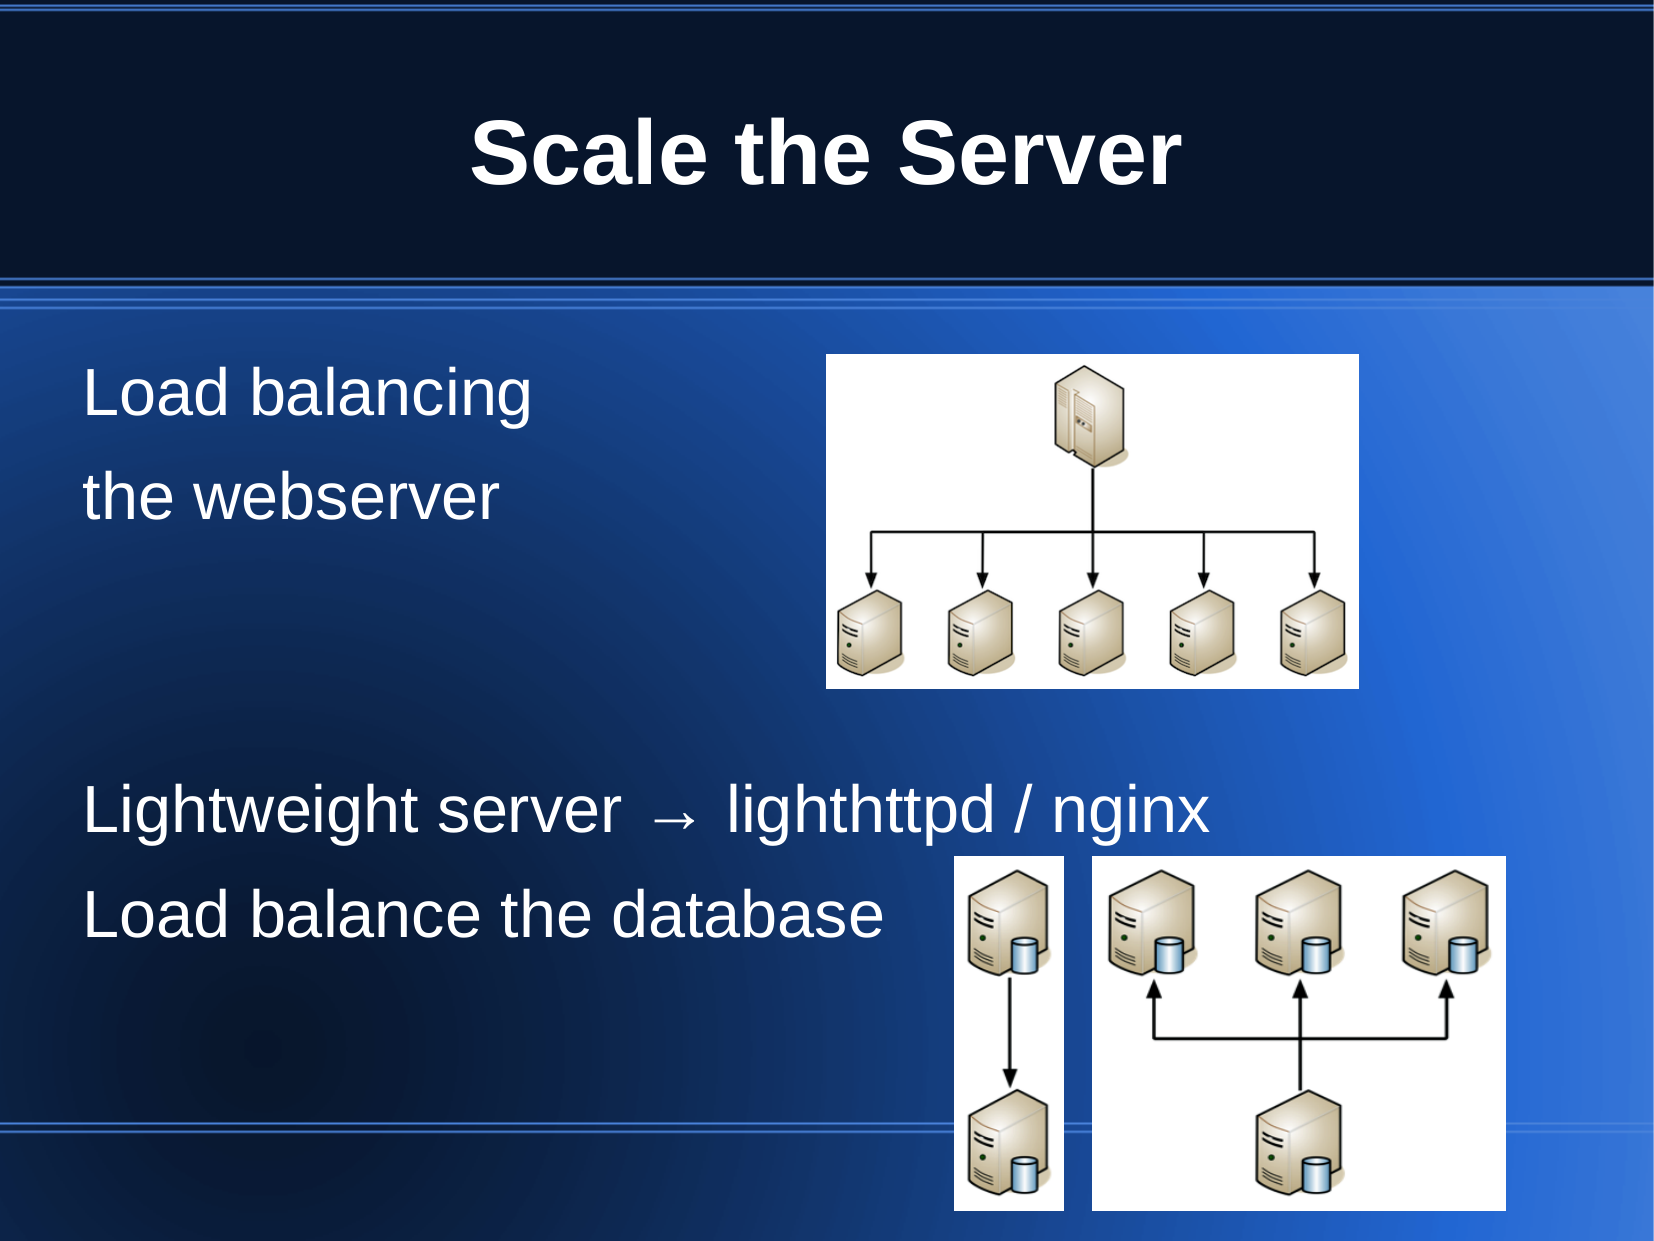

# Scale the Server
Load balancing
the webserver
Lightweight server → lighthttpd / nginx
Load balance the database